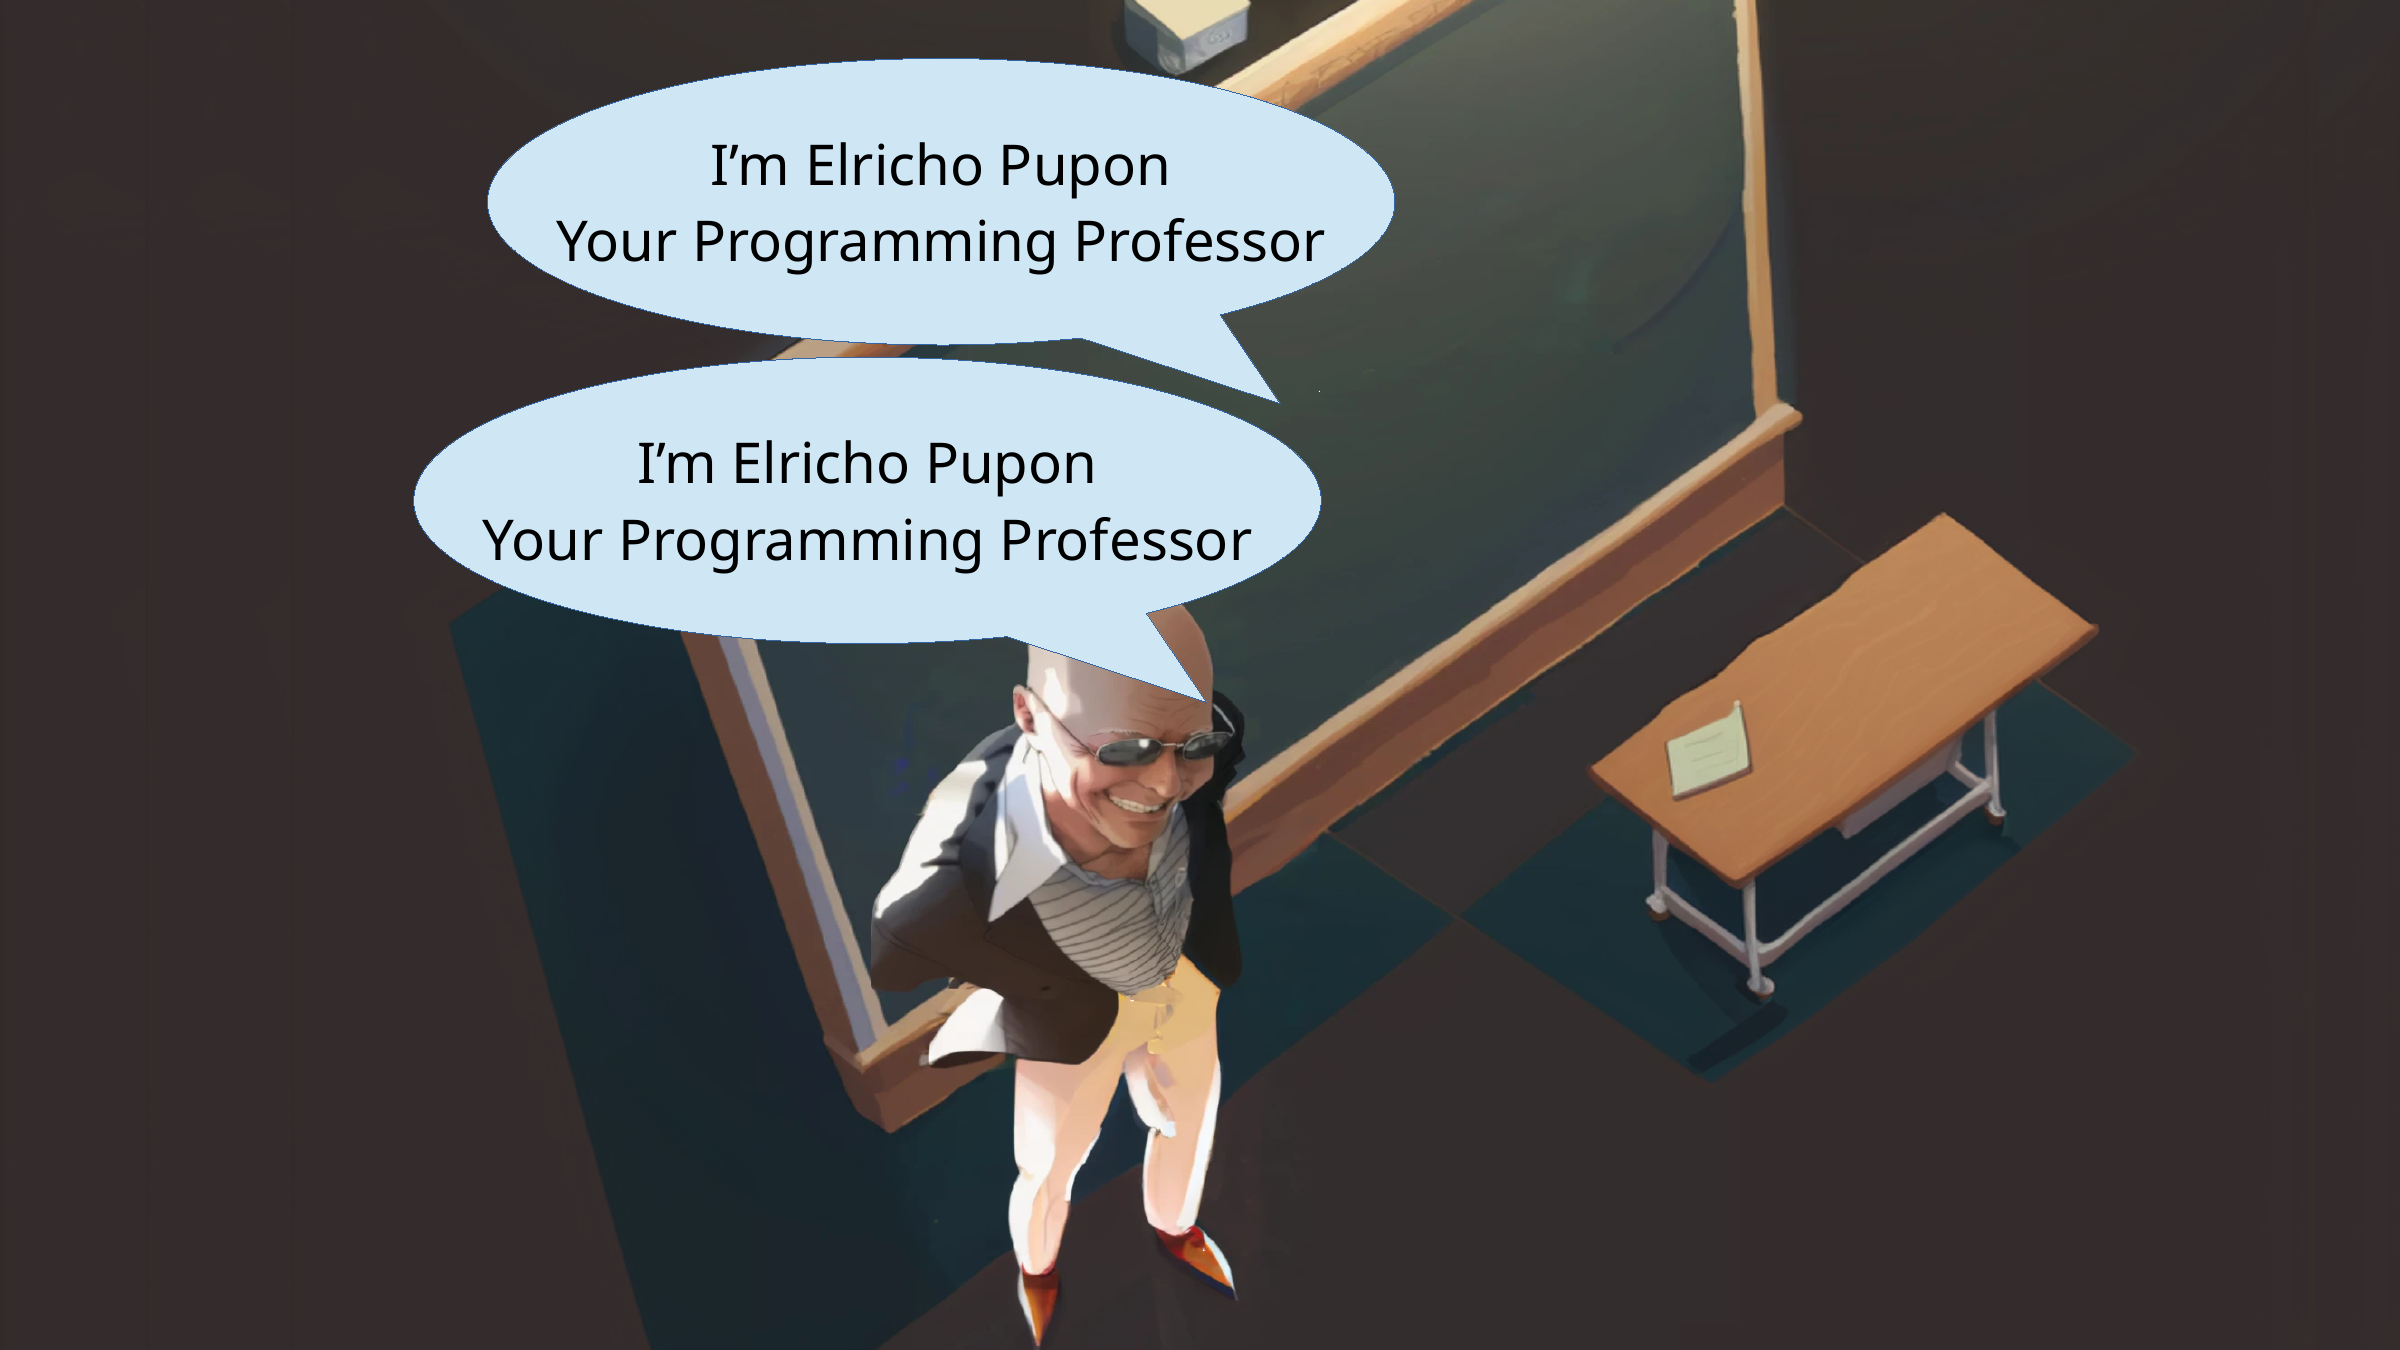

I’m Elricho Pupon
Your Programming Professor
I’m Elricho Pupon
Your Programming Professor